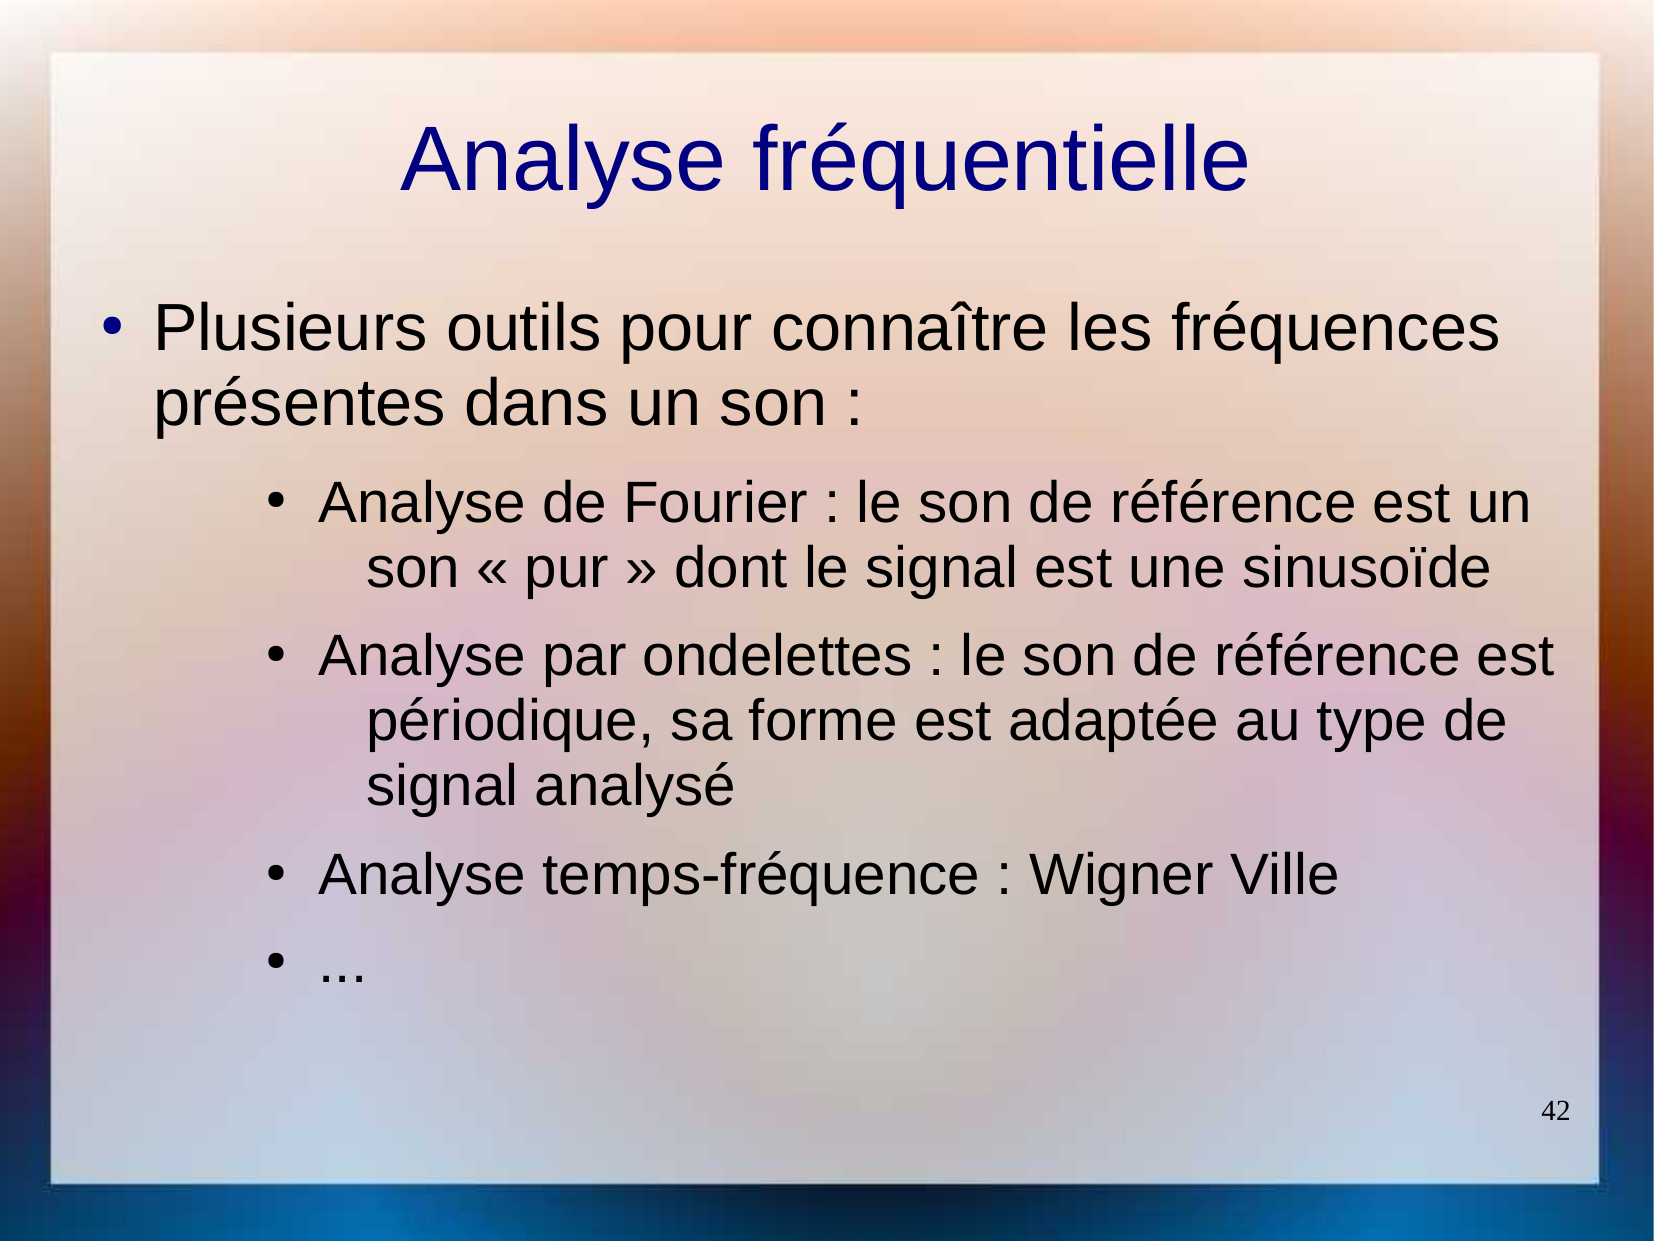

# Analyse fréquentielle
Plusieurs outils pour connaître les fréquences présentes dans un son :
Analyse de Fourier : le son de référence est un son « pur » dont le signal est une sinusoïde
Analyse par ondelettes : le son de référence est périodique, sa forme est adaptée au type de signal analysé
Analyse temps-fréquence : Wigner Ville
...
42